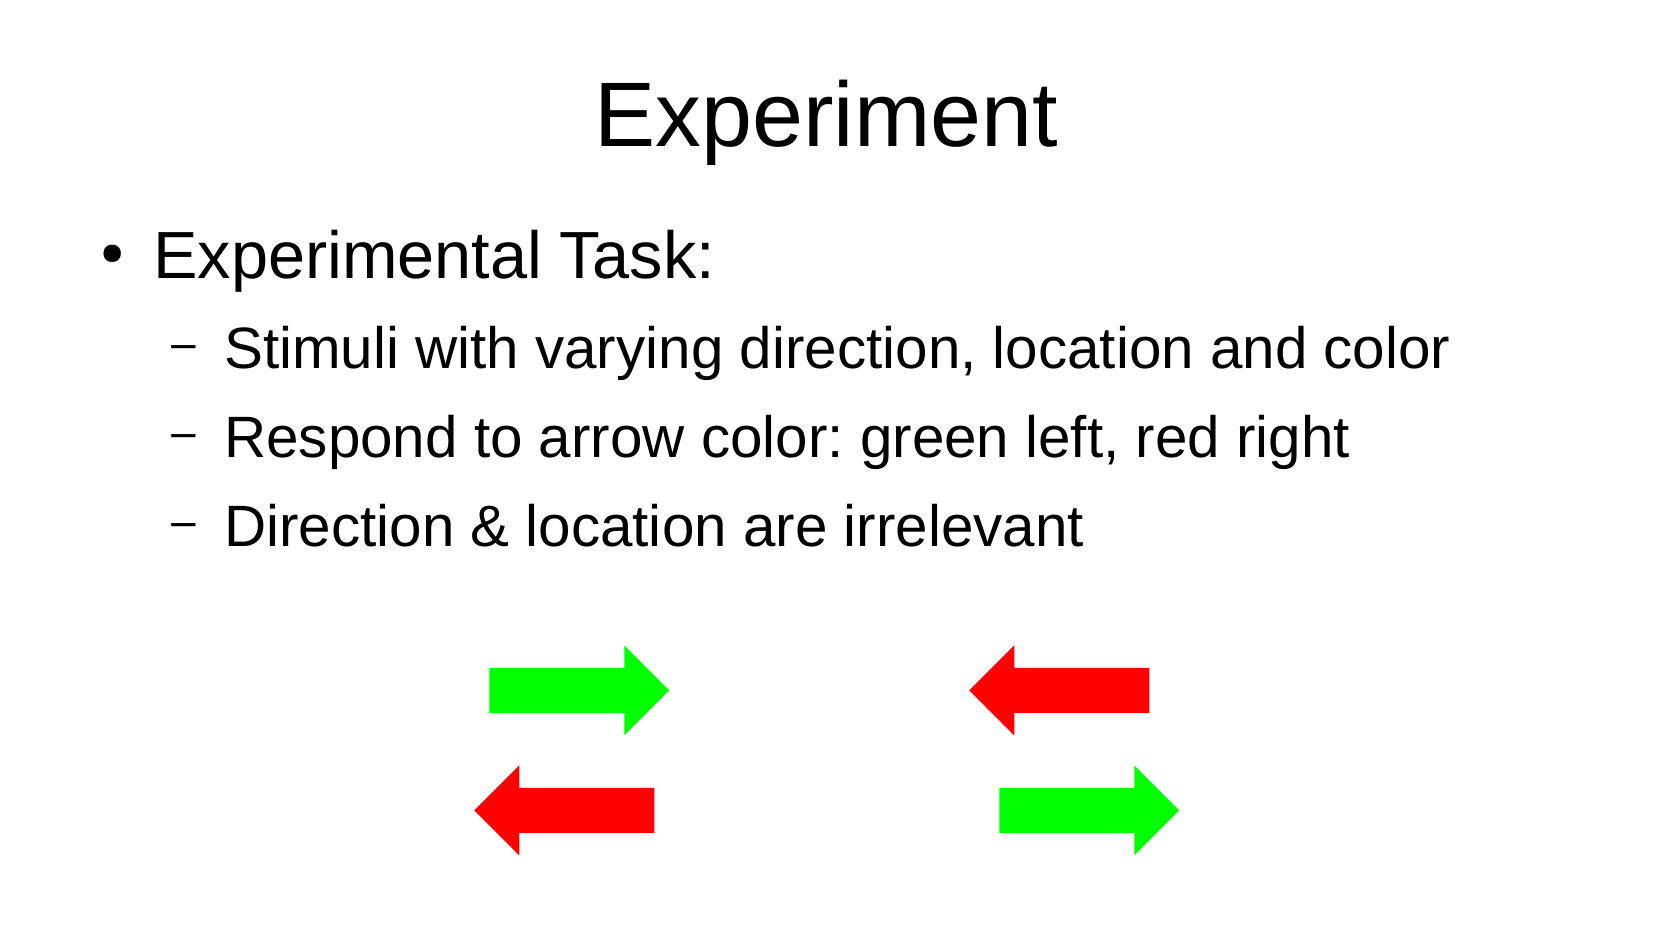

# Experiment
Experimental Task:
Stimuli with varying direction, location and color
Respond to arrow color: green left, red right
Direction & location are irrelevant